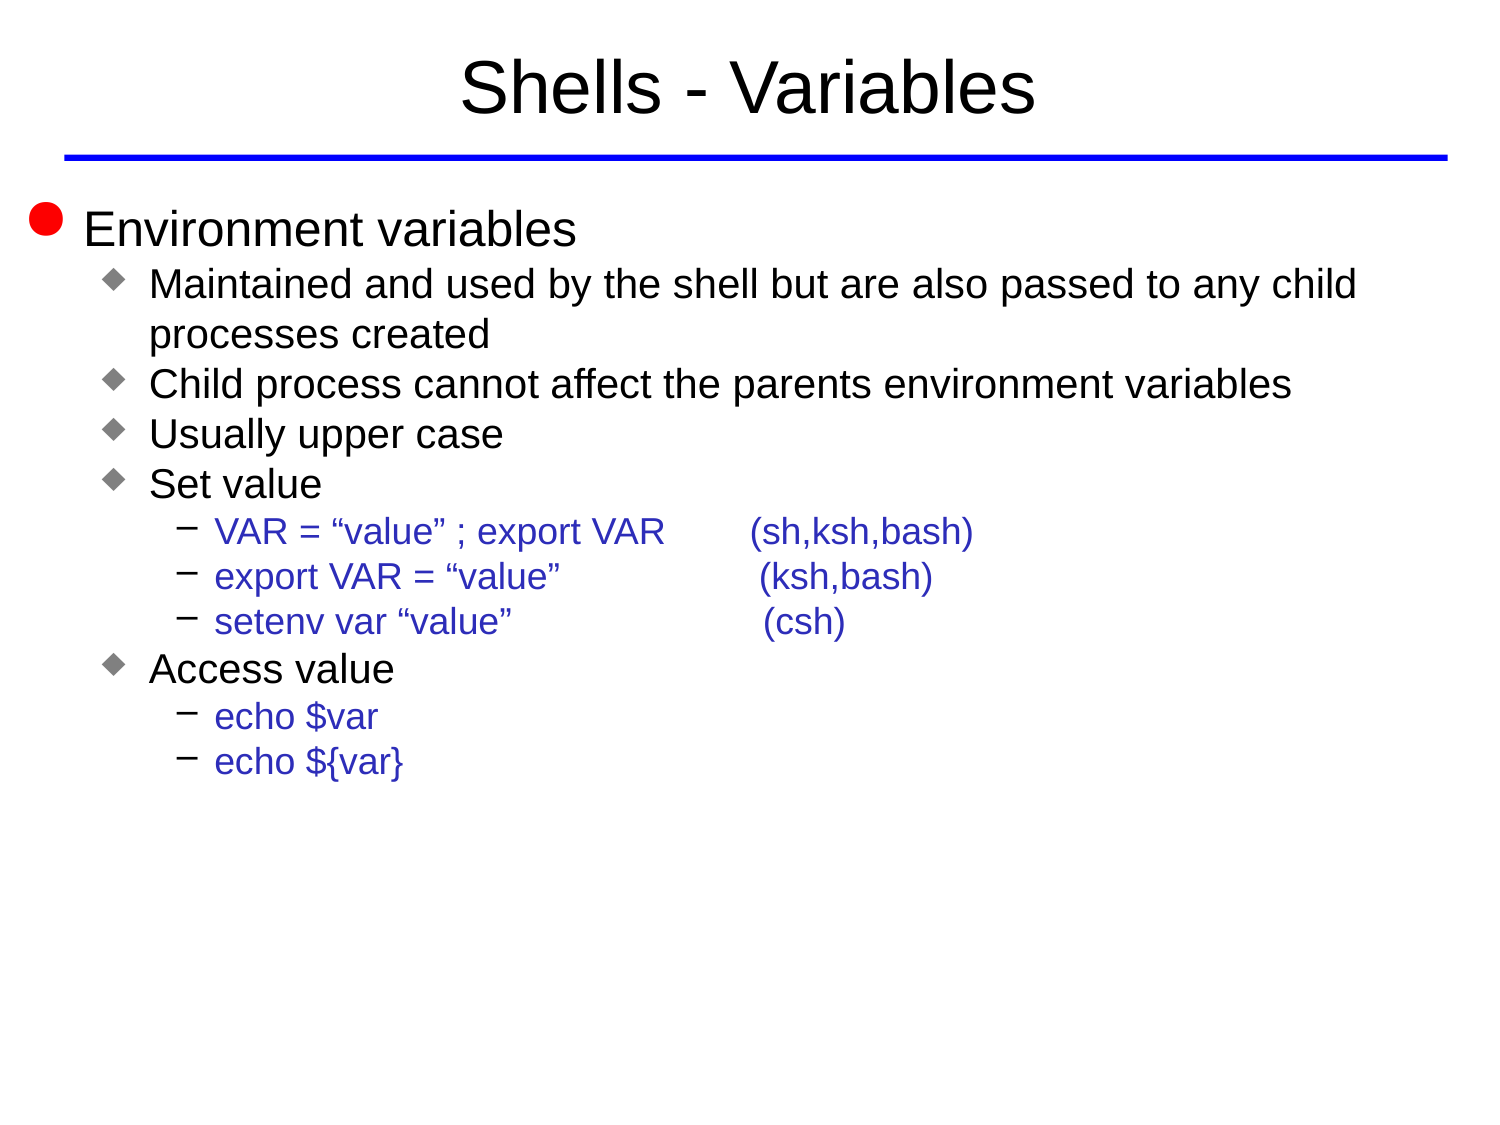

# Shells - Variables
Environment variables
Maintained and used by the shell but are also passed to any child processes created
Child process cannot affect the parents environment variables
Usually upper case
Set value
VAR = “value” ; export VAR (sh,ksh,bash)
export VAR = “value” (ksh,bash)
setenv var “value” (csh)
Access value
echo $var
echo ${var}